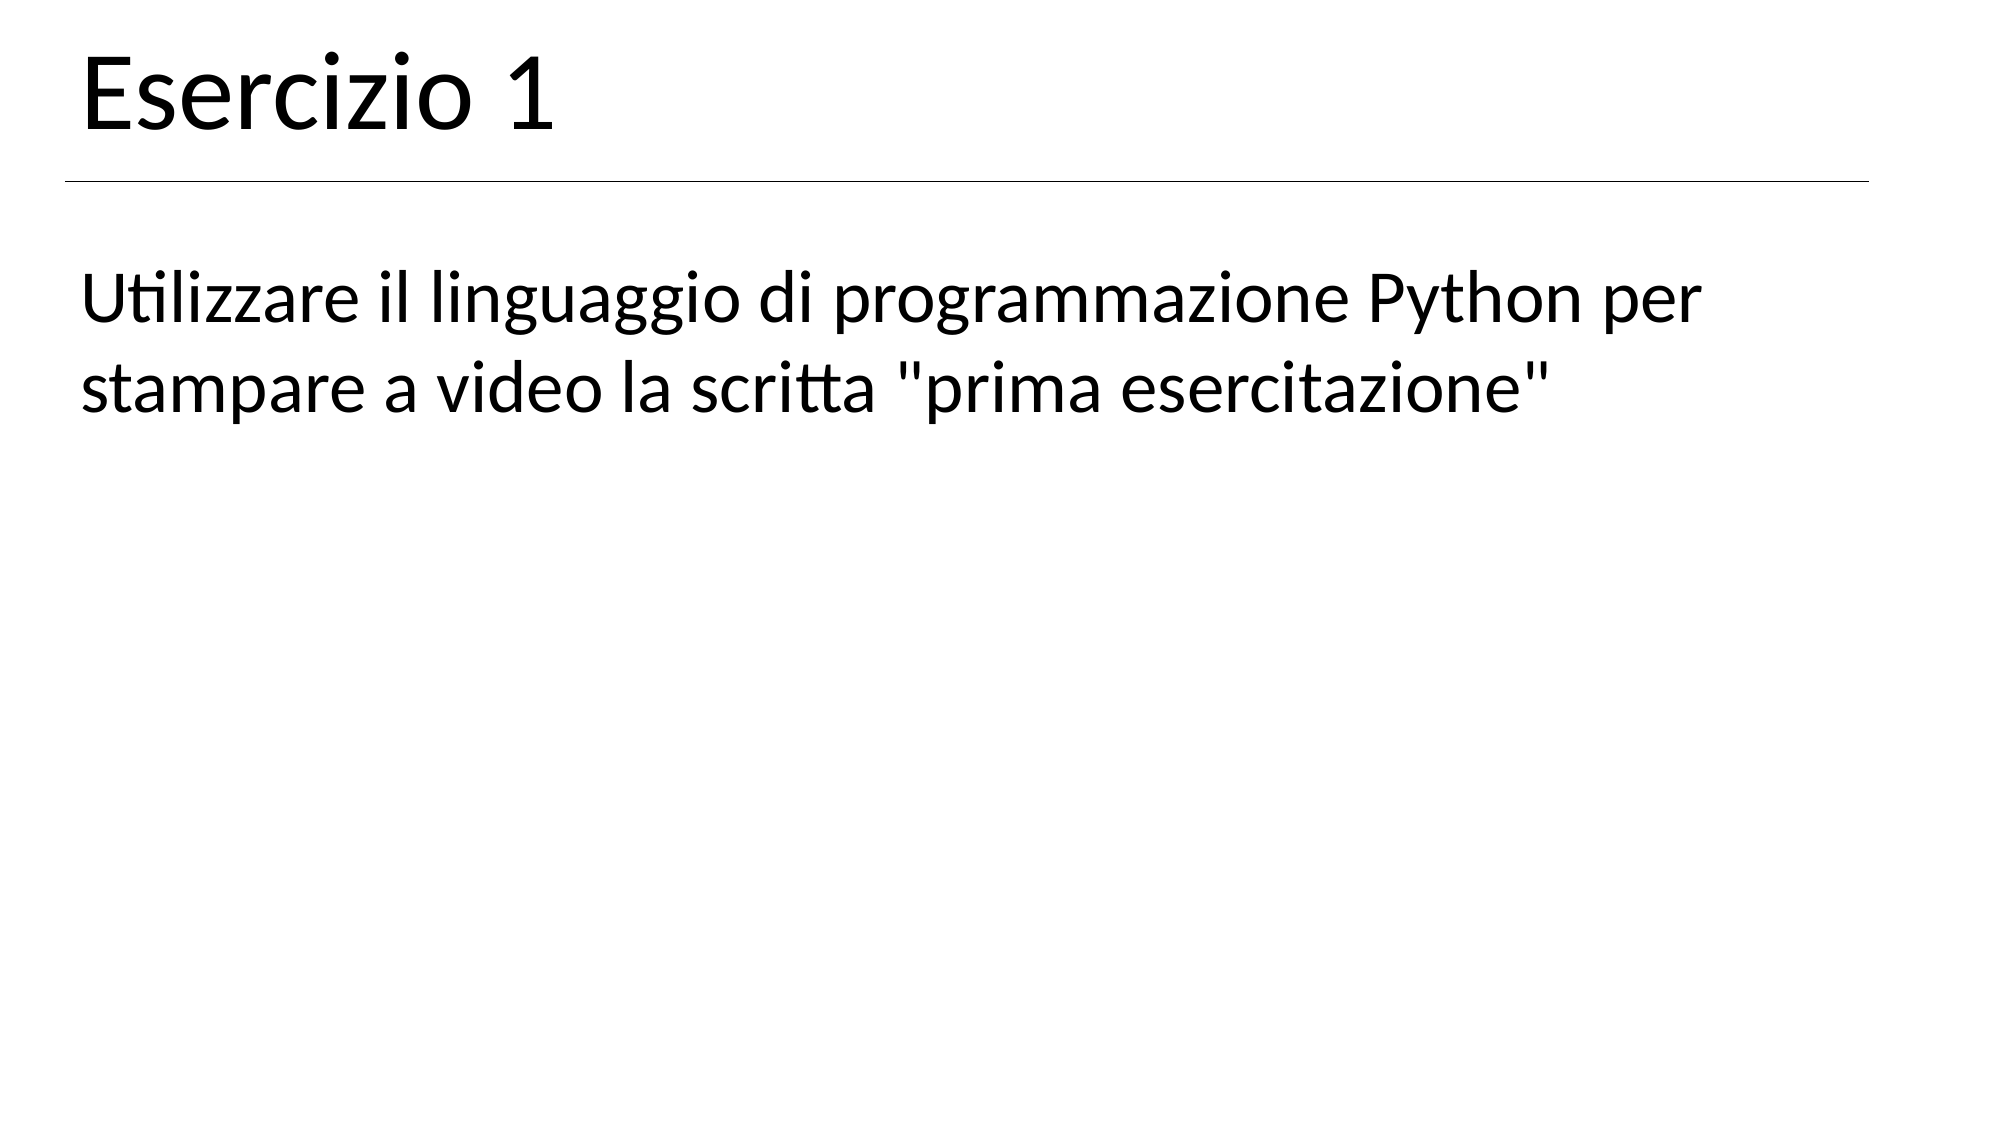

Esercizio 1
Utilizzare il linguaggio di programmazione Python per stampare a video la scritta "prima esercitazione"